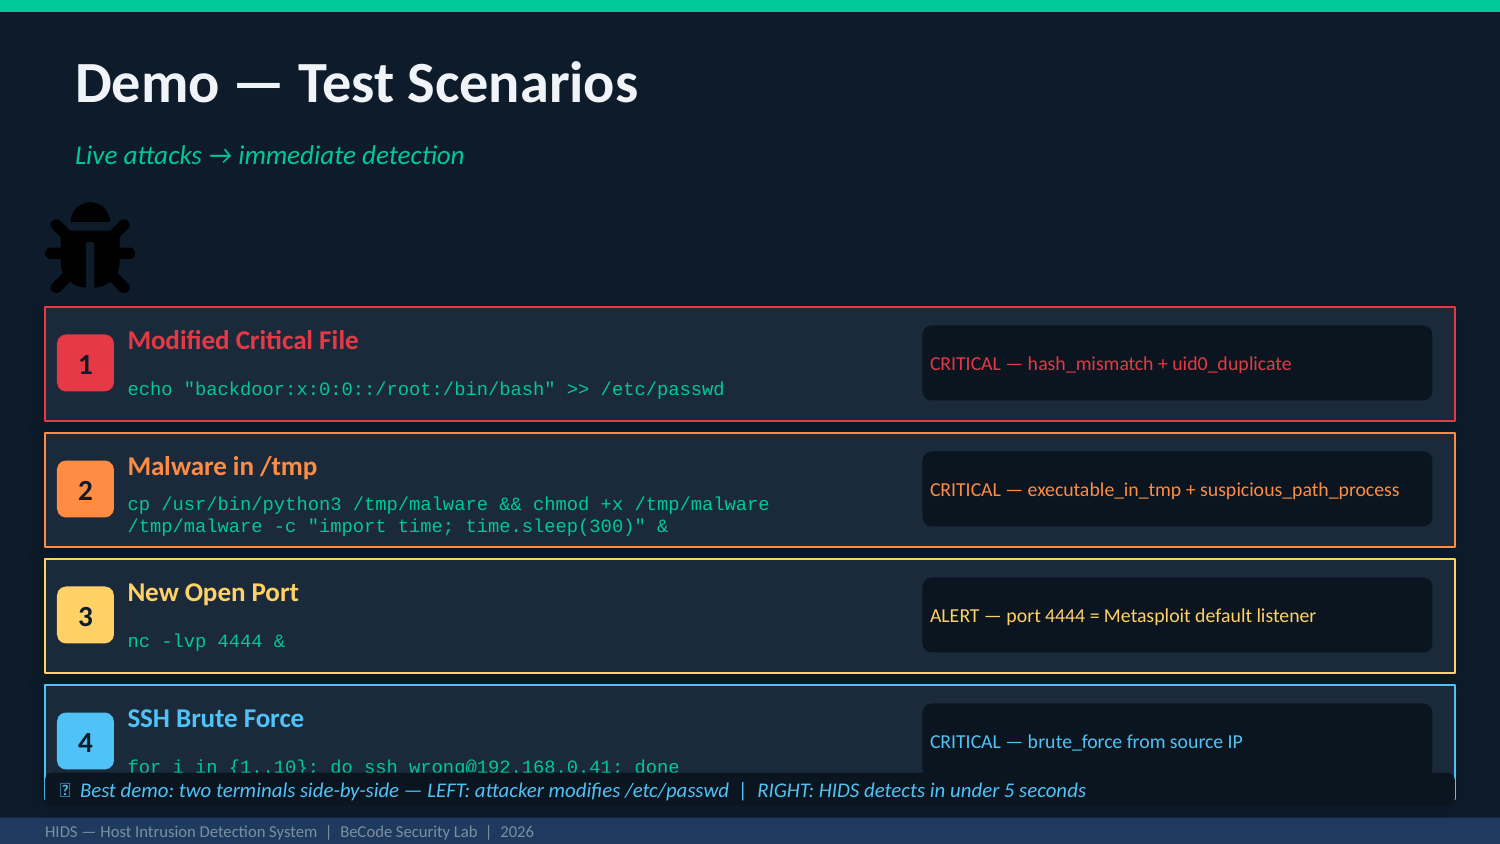

Demo — Test Scenarios
Live attacks → immediate detection
Modified Critical File
CRITICAL — hash_mismatch + uid0_duplicate
1
echo "backdoor:x:0:0::/root:/bin/bash" >> /etc/passwd
Malware in /tmp
CRITICAL — executable_in_tmp + suspicious_path_process
2
cp /usr/bin/python3 /tmp/malware && chmod +x /tmp/malware
/tmp/malware -c "import time; time.sleep(300)" &
New Open Port
ALERT — port 4444 = Metasploit default listener
3
nc -lvp 4444 &
SSH Brute Force
CRITICAL — brute_force from source IP
4
for i in {1..10}; do ssh wrong@192.168.0.41; done
💡 Best demo: two terminals side-by-side — LEFT: attacker modifies /etc/passwd | RIGHT: HIDS detects in under 5 seconds
HIDS — Host Intrusion Detection System | BeCode Security Lab | 2026